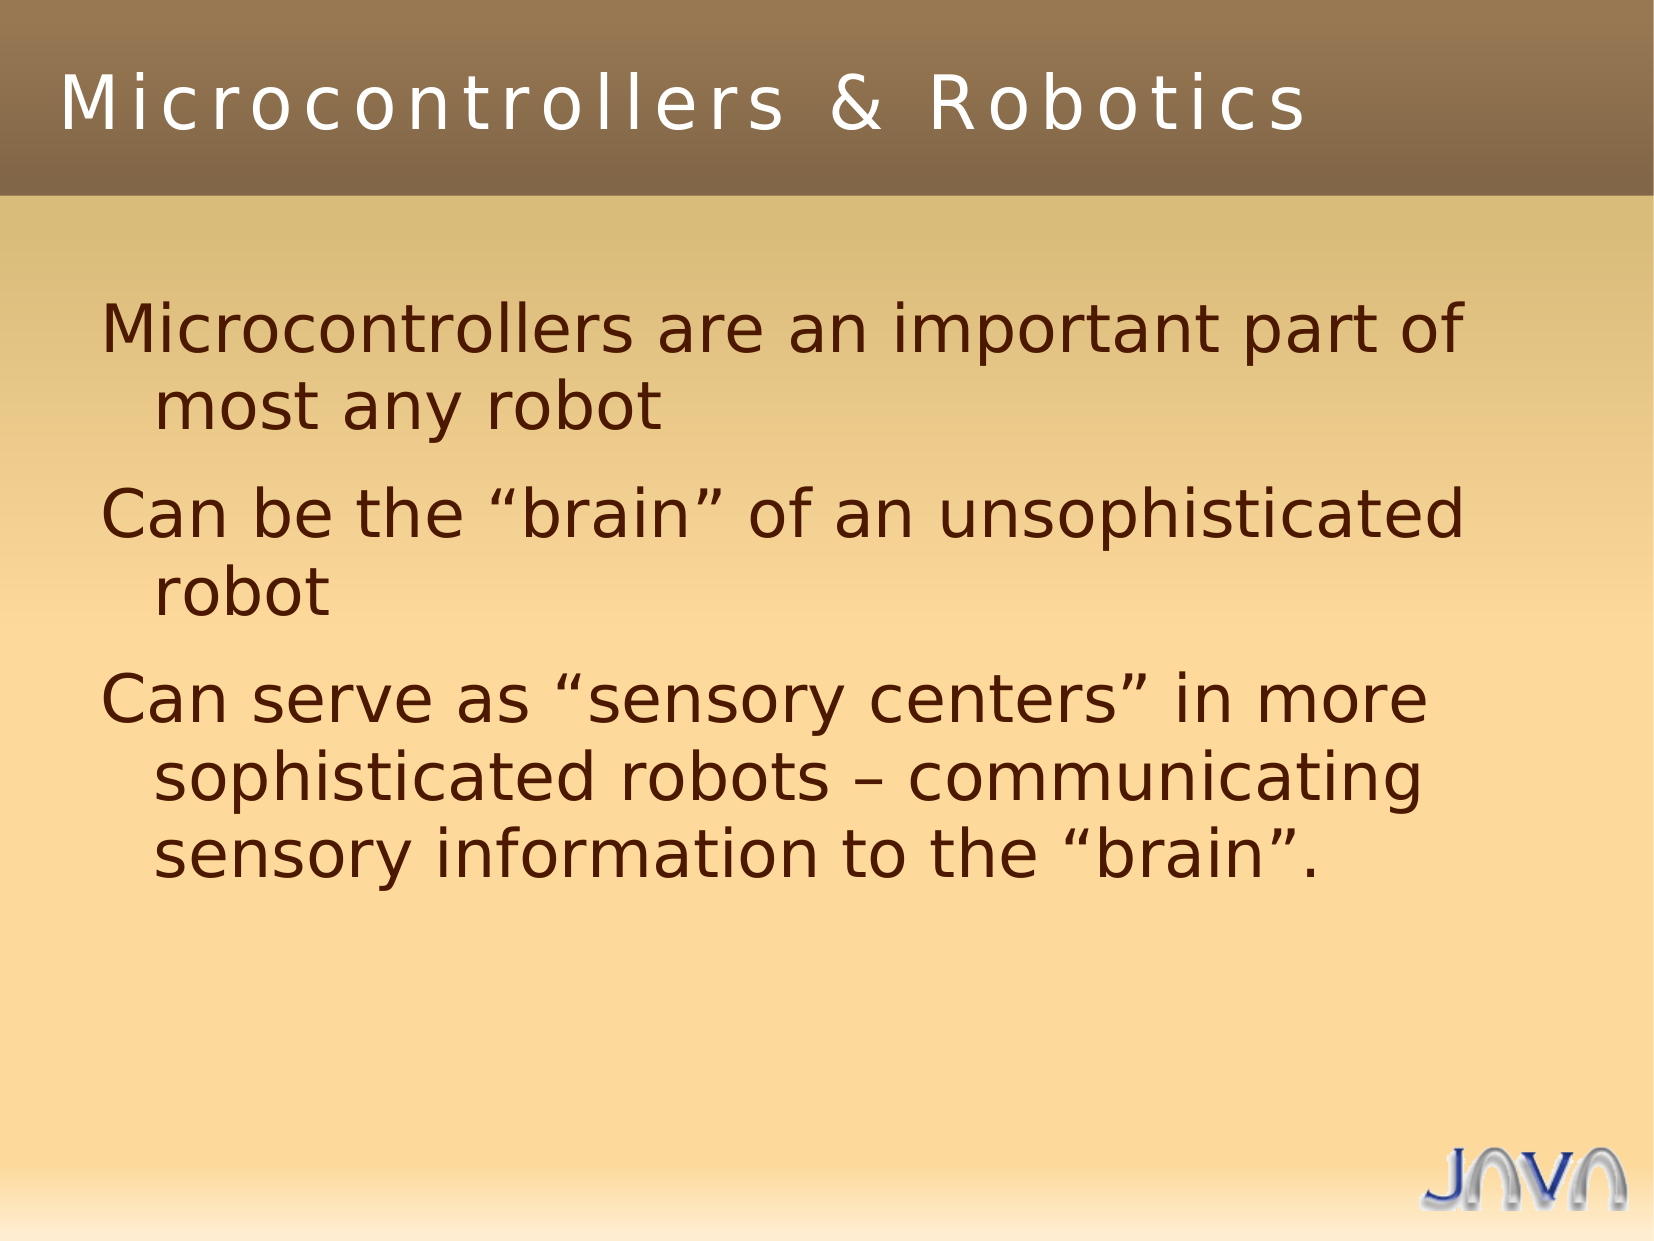

# Microcontrollers & Robotics
Microcontrollers are an important part of most any robot
Can be the “brain” of an unsophisticated robot
Can serve as “sensory centers” in more sophisticated robots – communicating sensory information to the “brain”.